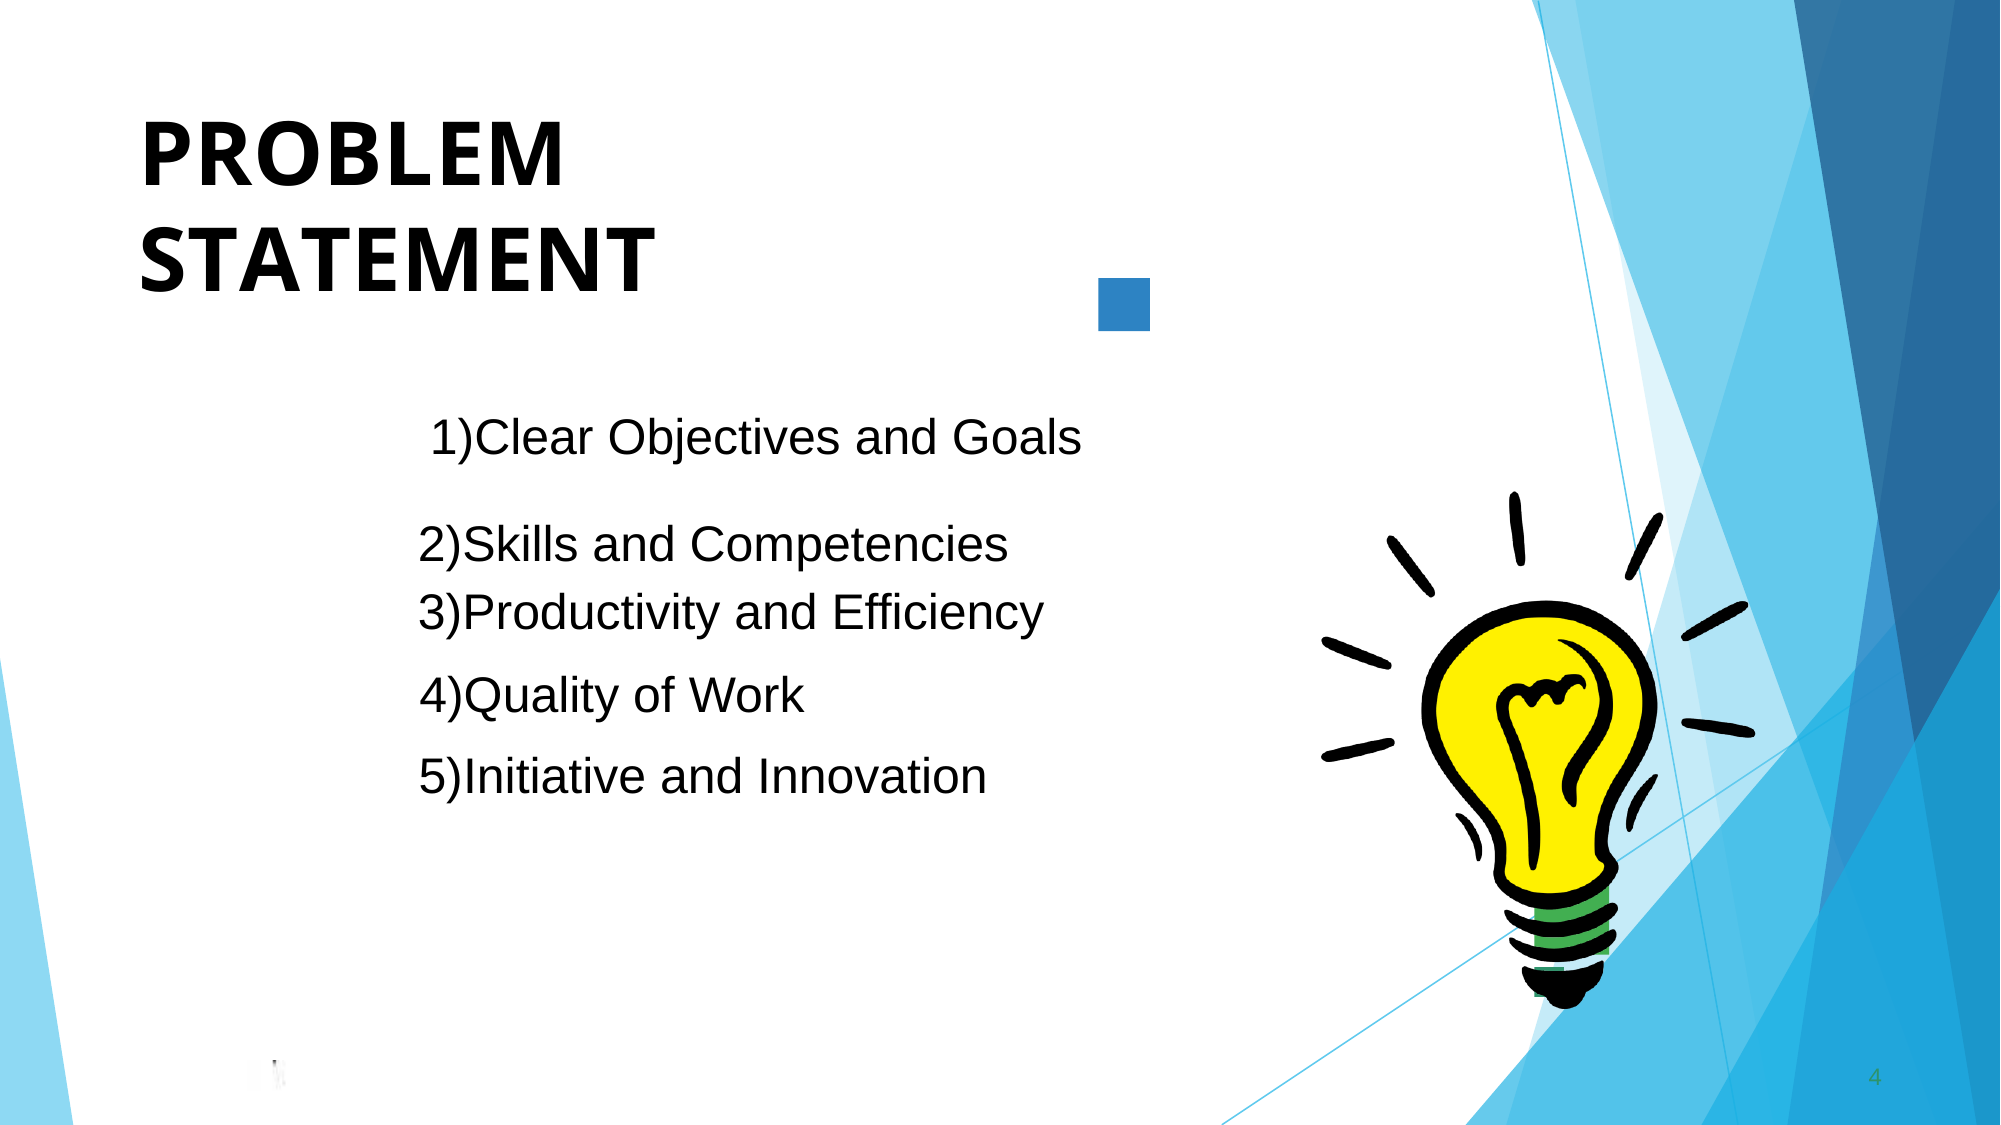

# PROBLEM	STATEMENT
1)Clear Objectives and Goals
 2)Skills and Competencies
 3)Productivity and Efficiency
4)Quality of Work
 5)Initiative and Innovation